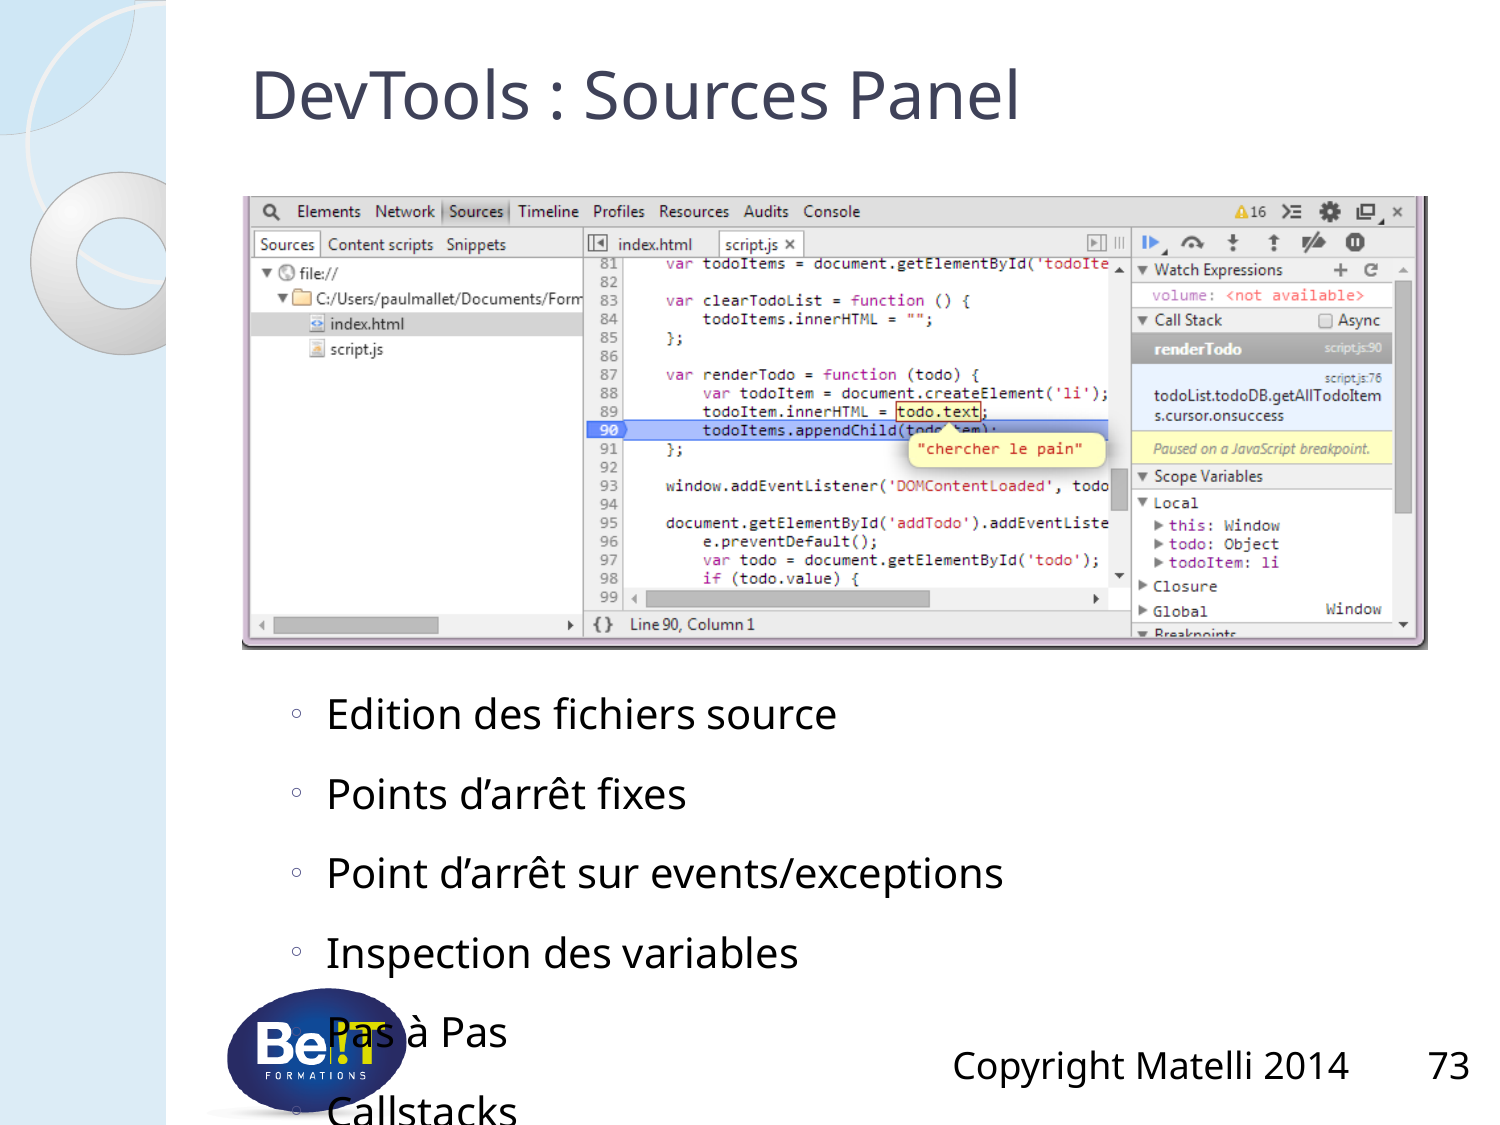

# DevTools : Sources Panel
Edition des fichiers source
Points d’arrêt fixes
Point d’arrêt sur events/exceptions
Inspection des variables
Pas à Pas
Callstacks
Sauvegarde des modifications
Historique
Formatage du code minifié
…
Copyright Matelli 2014